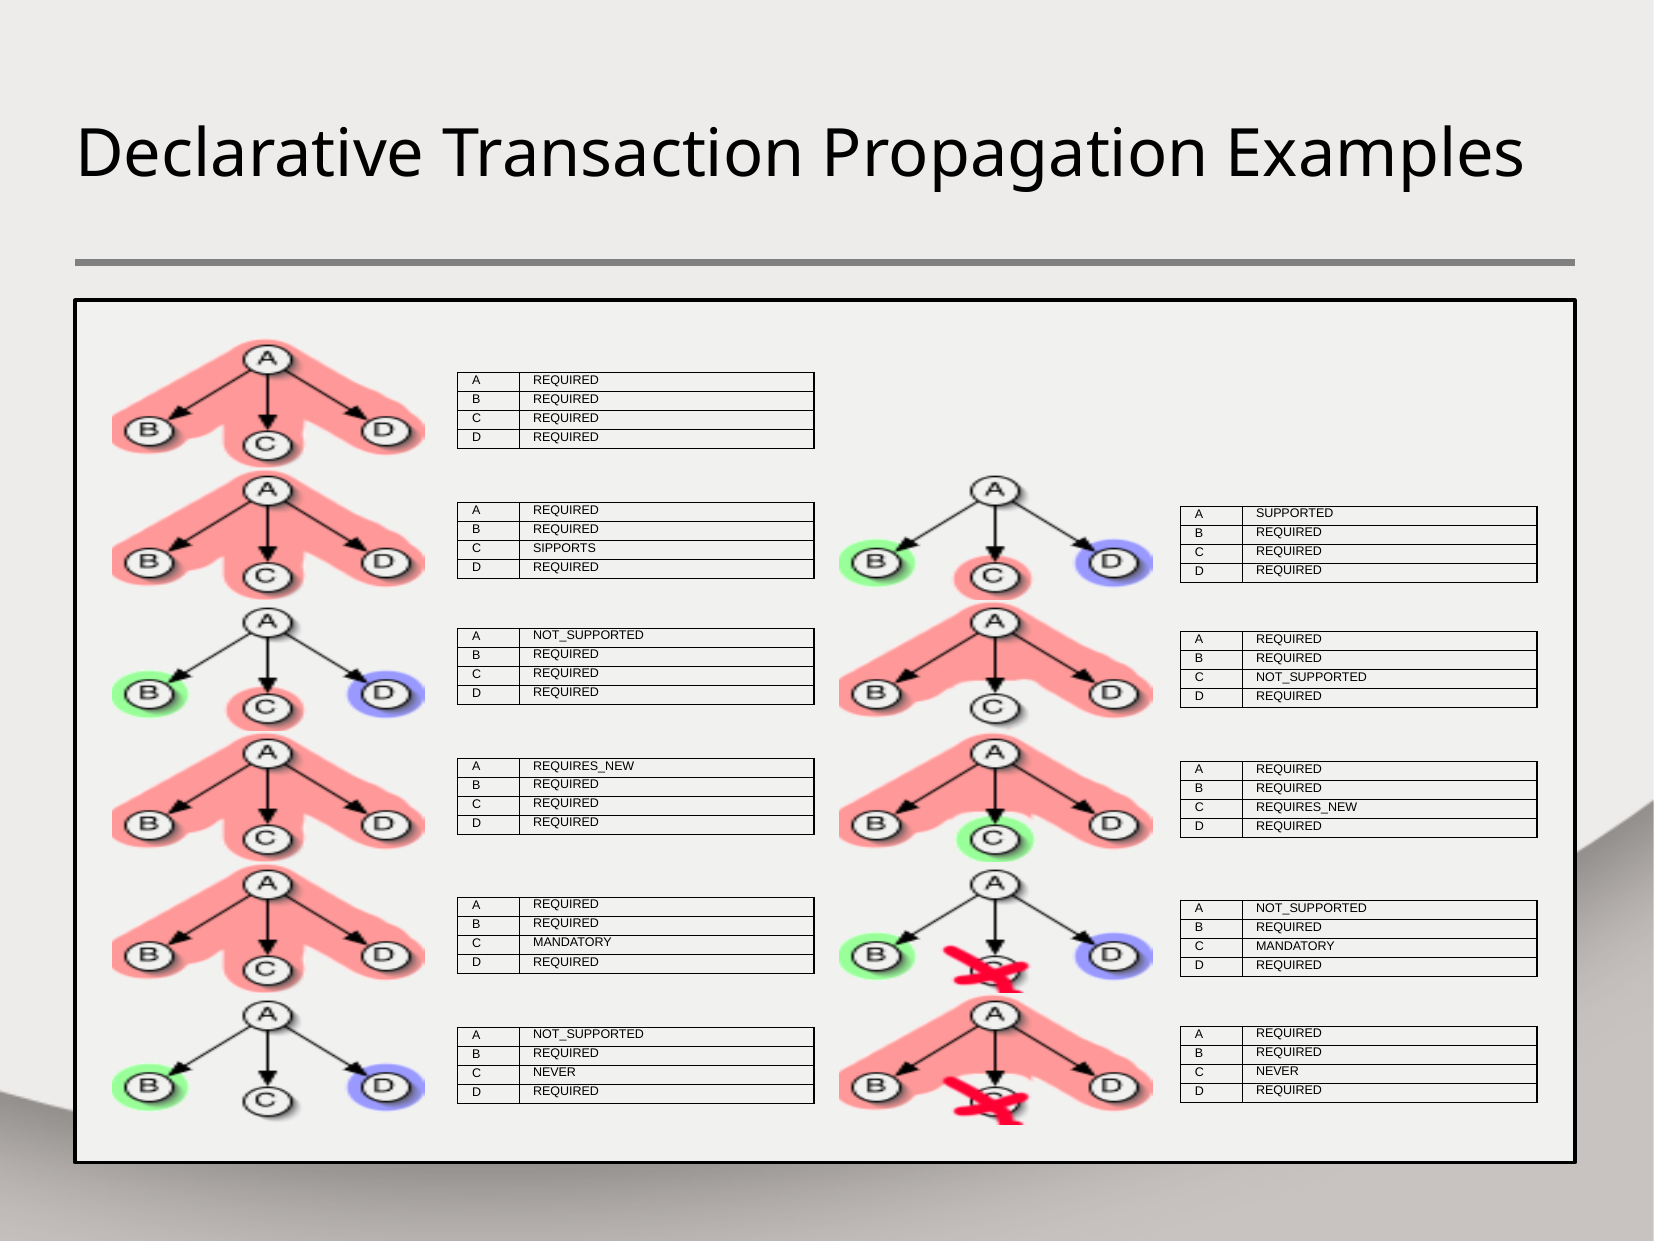

# Declarative Transaction Propagation Examples
REQUIRED
A
REQUIRED
B
REQUIRED
C
REQUIRED
D
REQUIRED
A
SUPPORTED
A
REQUIRED
B
REQUIRED
B
SIPPORTS
C
REQUIRED
C
REQUIRED
D
REQUIRED
D
NOT_SUPPORTED
A
REQUIRED
A
REQUIRED
B
REQUIRED
B
REQUIRED
C
NOT_SUPPORTED
C
REQUIRED
D
REQUIRED
D
REQUIRES_NEW
A
REQUIRED
A
REQUIRED
B
REQUIRED
B
REQUIRED
C
REQUIRES_NEW
C
REQUIRED
D
REQUIRED
D
REQUIRED
A
NOT_SUPPORTED
A
REQUIRED
B
REQUIRED
B
MANDATORY
C
MANDATORY
C
REQUIRED
D
REQUIRED
D
REQUIRED
A
NOT_SUPPORTED
A
REQUIRED
B
REQUIRED
B
NEVER
C
NEVER
C
REQUIRED
D
REQUIRED
D